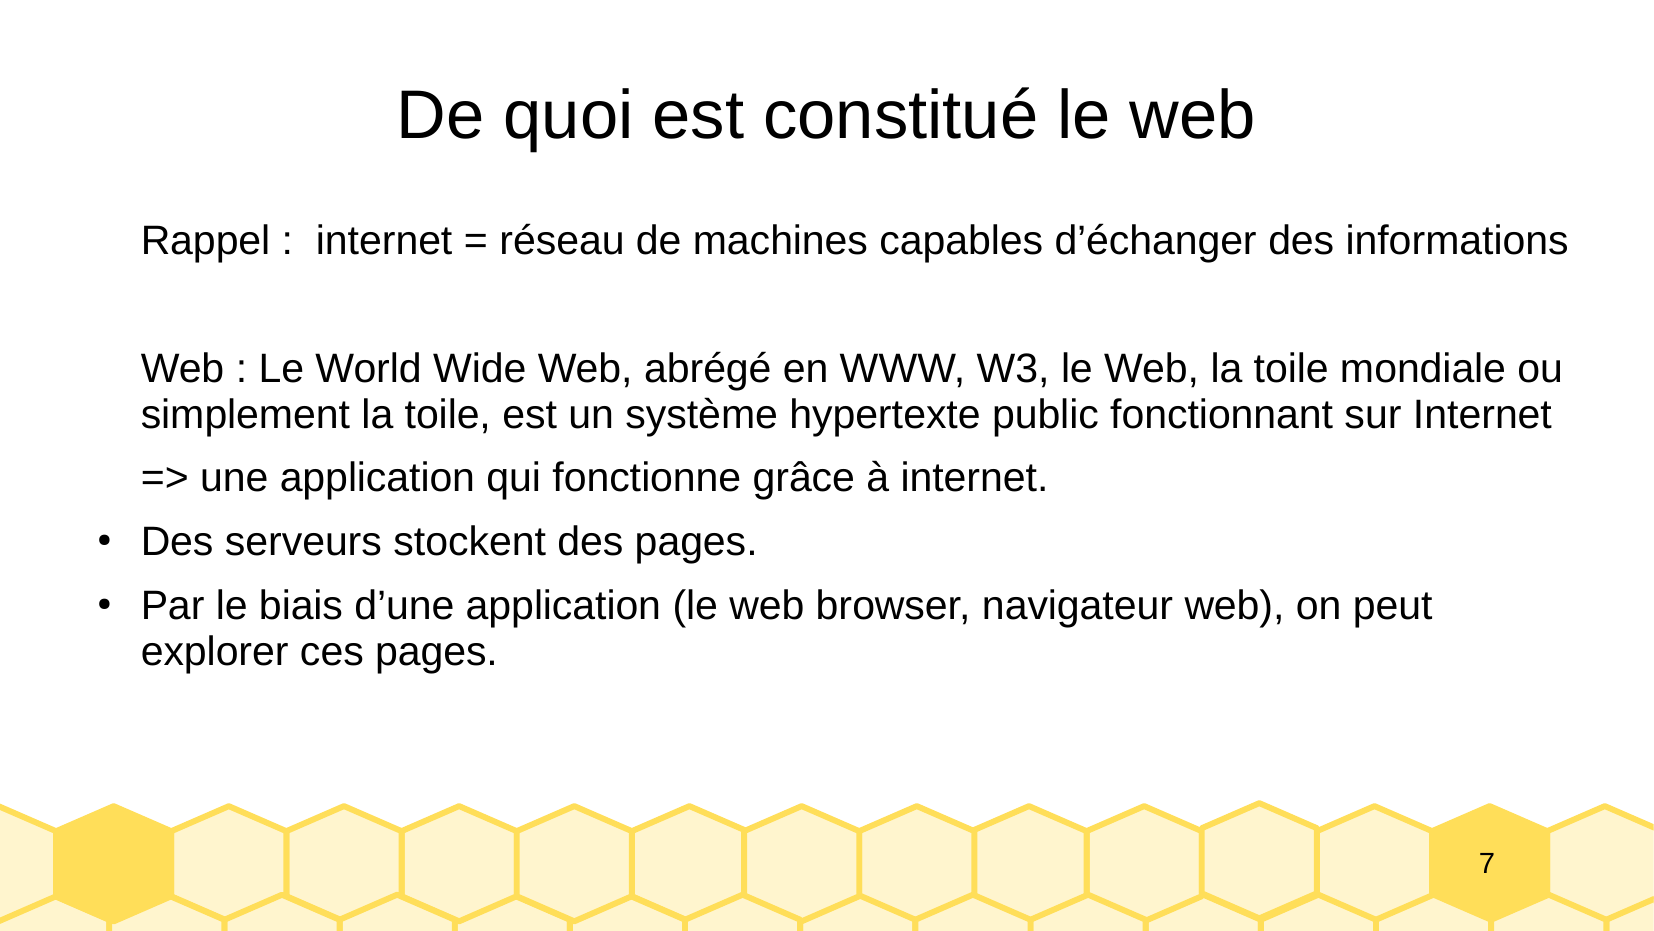

# De quoi est constitué le web
Rappel : internet = réseau de machines capables d’échanger des informations
Web : Le World Wide Web, abrégé en WWW, W3, le Web, la toile mondiale ou simplement la toile, est un système hypertexte public fonctionnant sur Internet
=> une application qui fonctionne grâce à internet.
Des serveurs stockent des pages.
Par le biais d’une application (le web browser, navigateur web), on peut explorer ces pages.